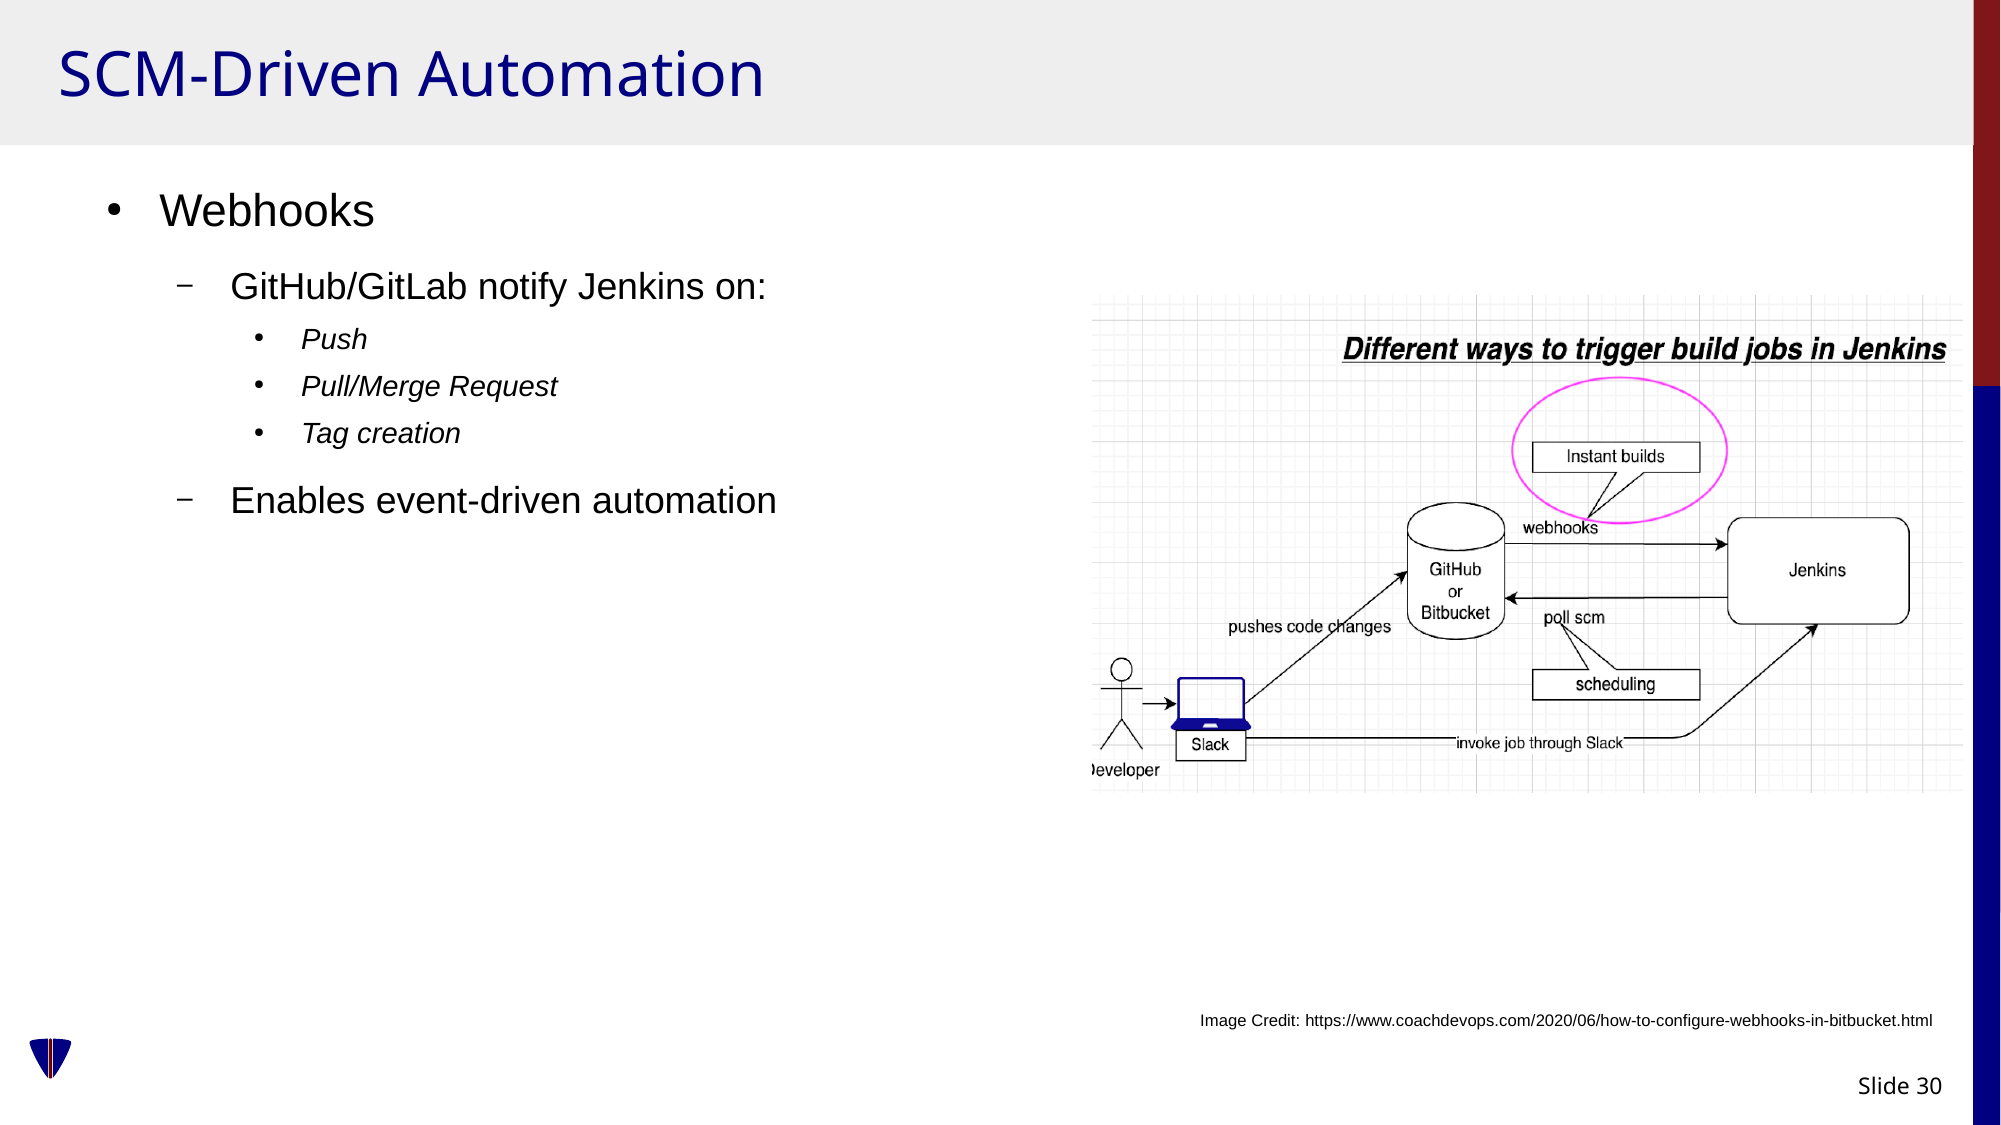

# SCM-Driven Automation
Webhooks
GitHub/GitLab notify Jenkins on:
Push
Pull/Merge Request
Tag creation
Enables event-driven automation
Image Credit: https://www.coachdevops.com/2020/06/how-to-configure-webhooks-in-bitbucket.html